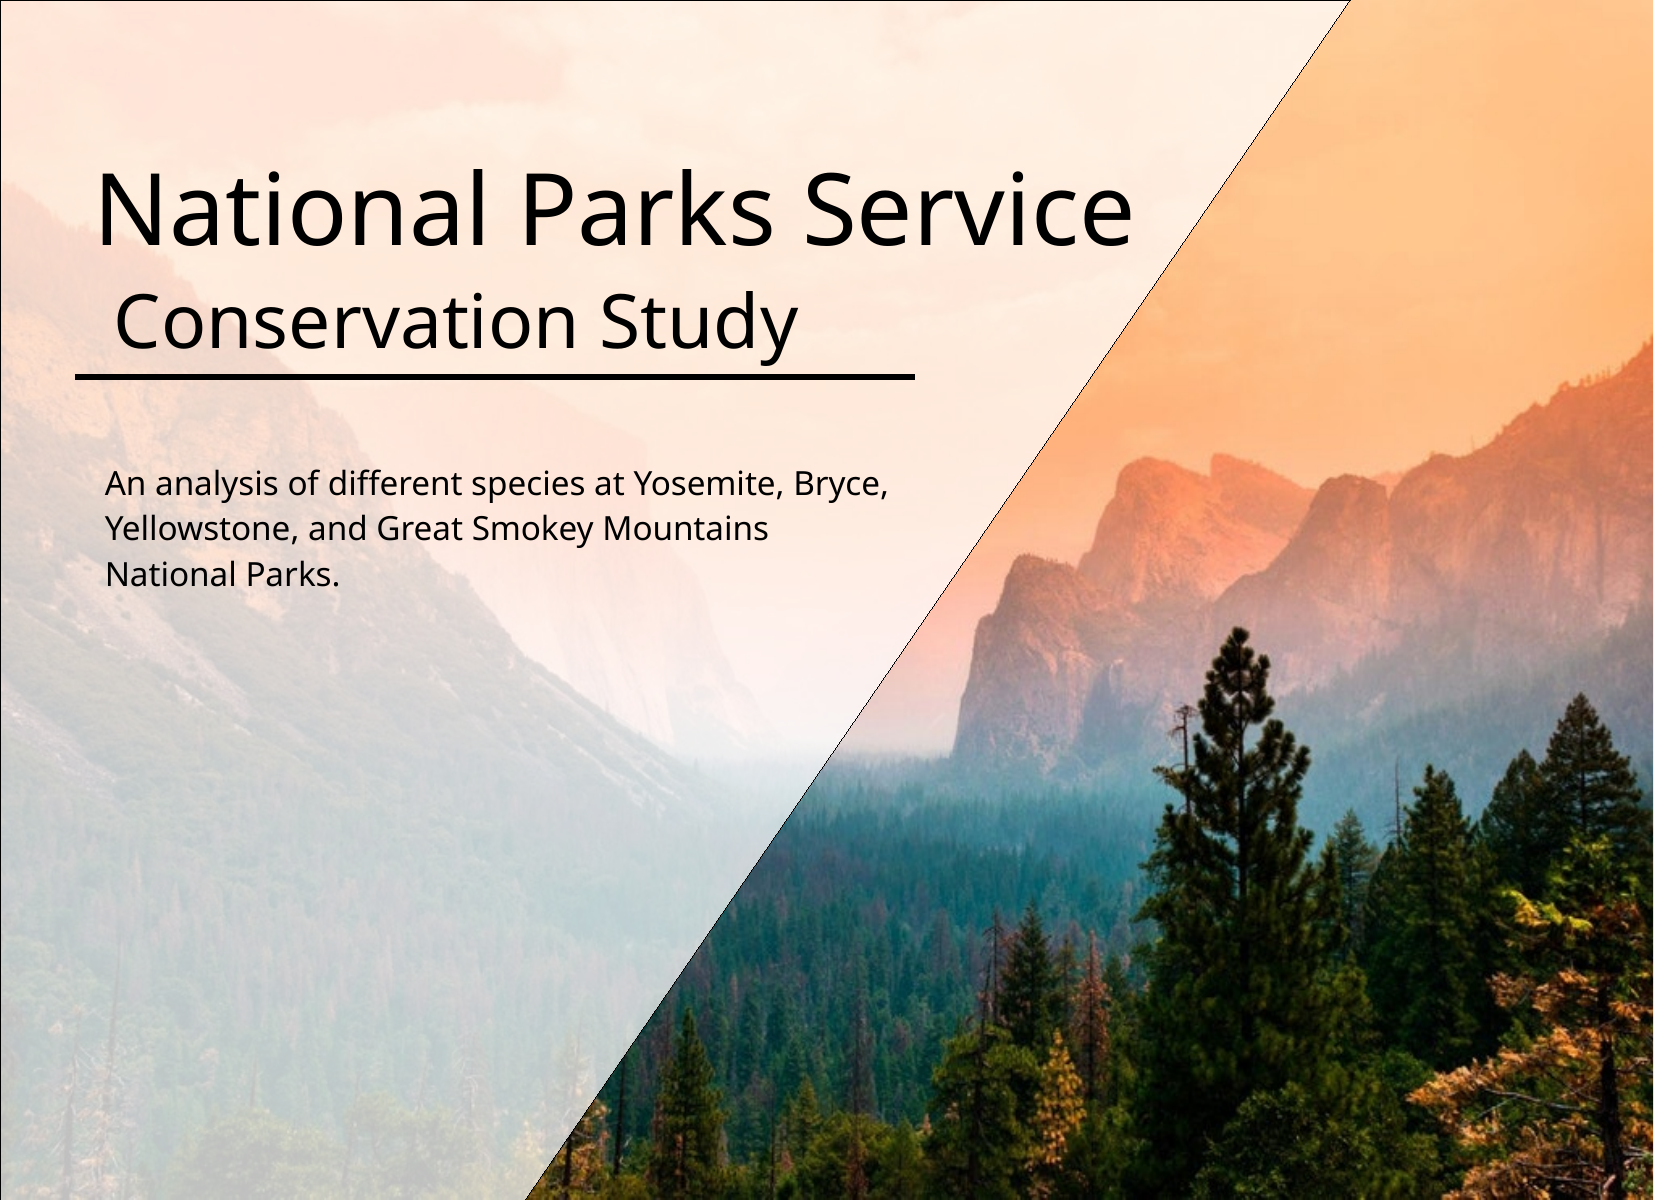

National Parks Service
 Conservation Study
An analysis of different species at Yosemite, Bryce,
Yellowstone, and Great Smokey Mountains
National Parks.